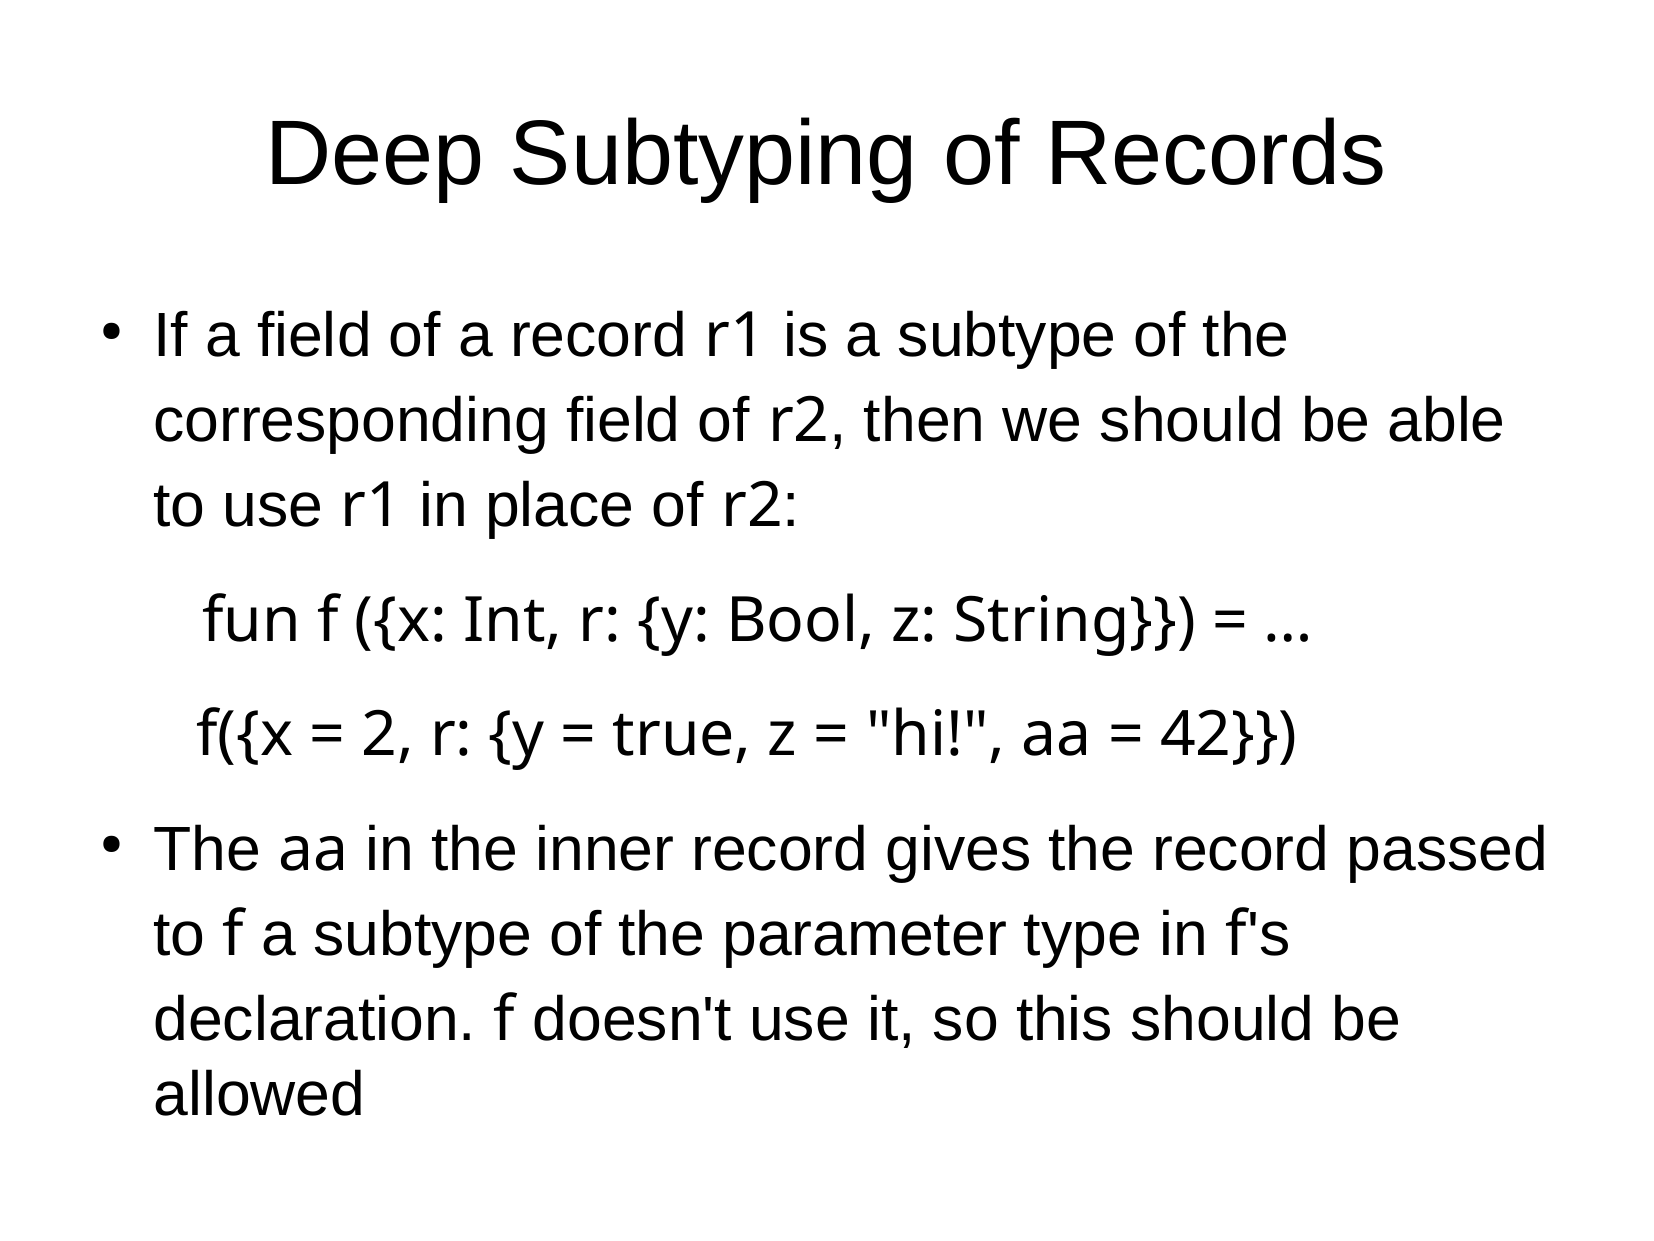

# Deep Subtyping of Records
If a field of a record r1 is a subtype of the corresponding field of r2, then we should be able to use r1 in place of r2:
 fun f ({x: Int, r: {y: Bool, z: String}}) = …
 f({x = 2, r: {y = true, z = "hi!", aa = 42}})
The aa in the inner record gives the record passed to f a subtype of the parameter type in f's declaration. f doesn't use it, so this should be allowed